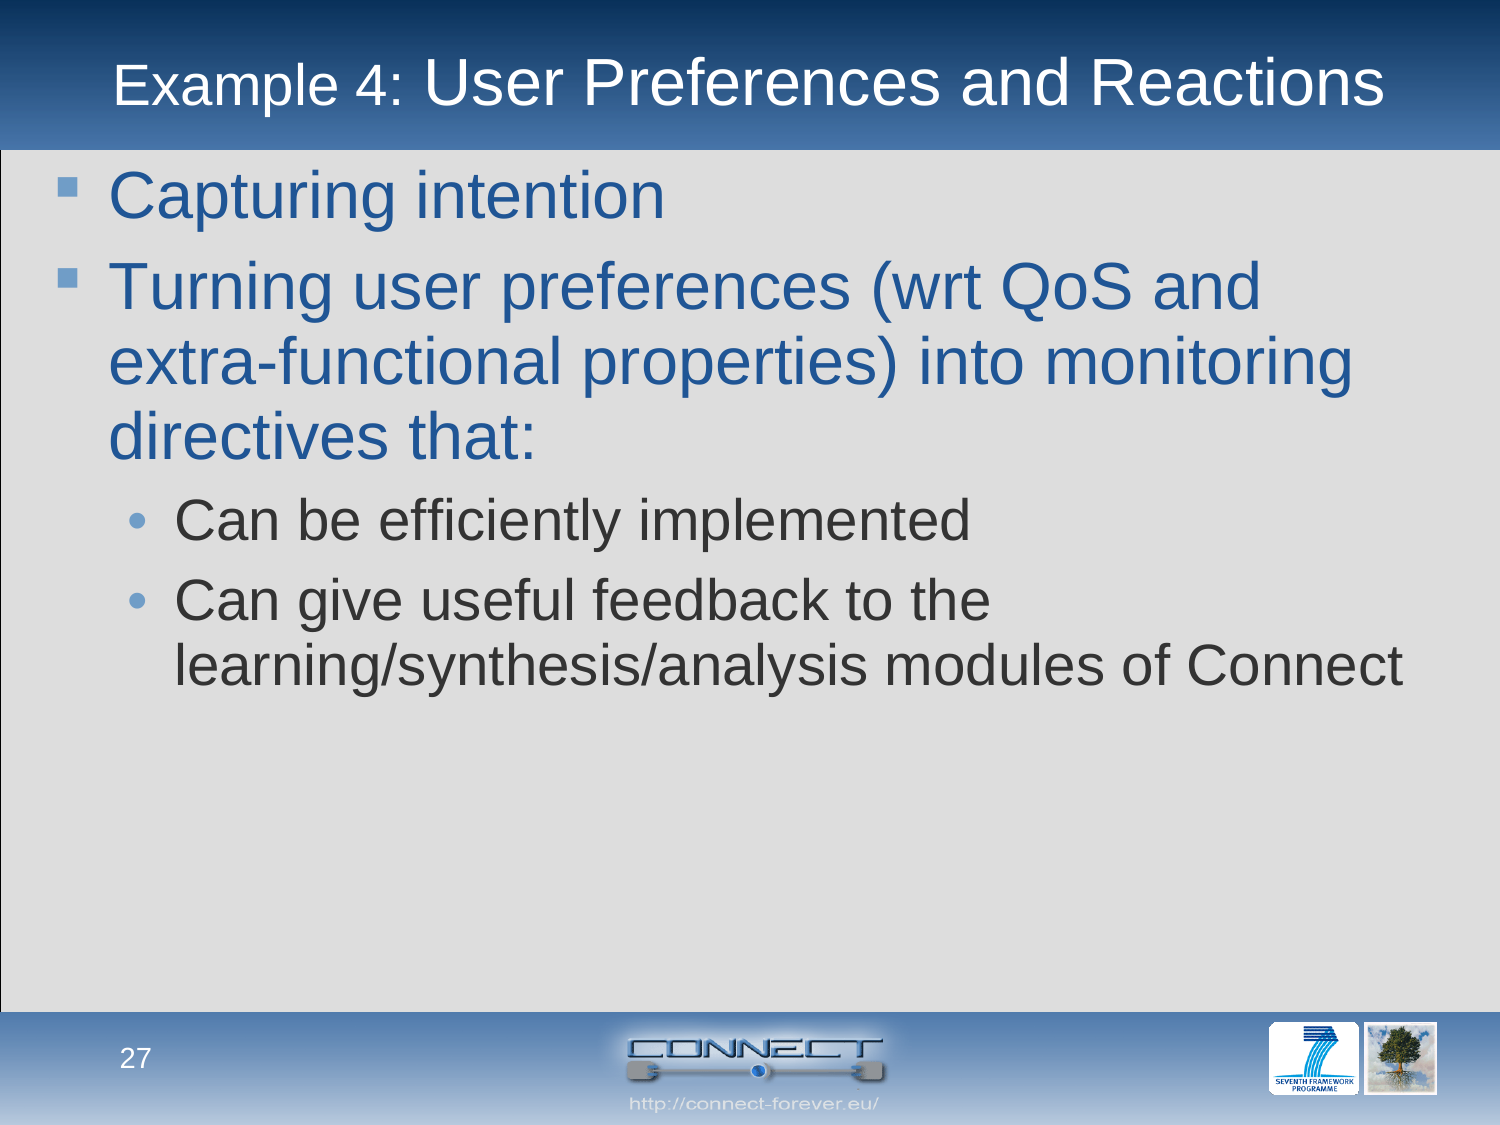

# Example 4: User Preferences and Reactions
Capturing intention
Turning user preferences (wrt QoS and extra-functional properties) into monitoring directives that:
Can be efficiently implemented
Can give useful feedback to the learning/synthesis/analysis modules of Connect
27